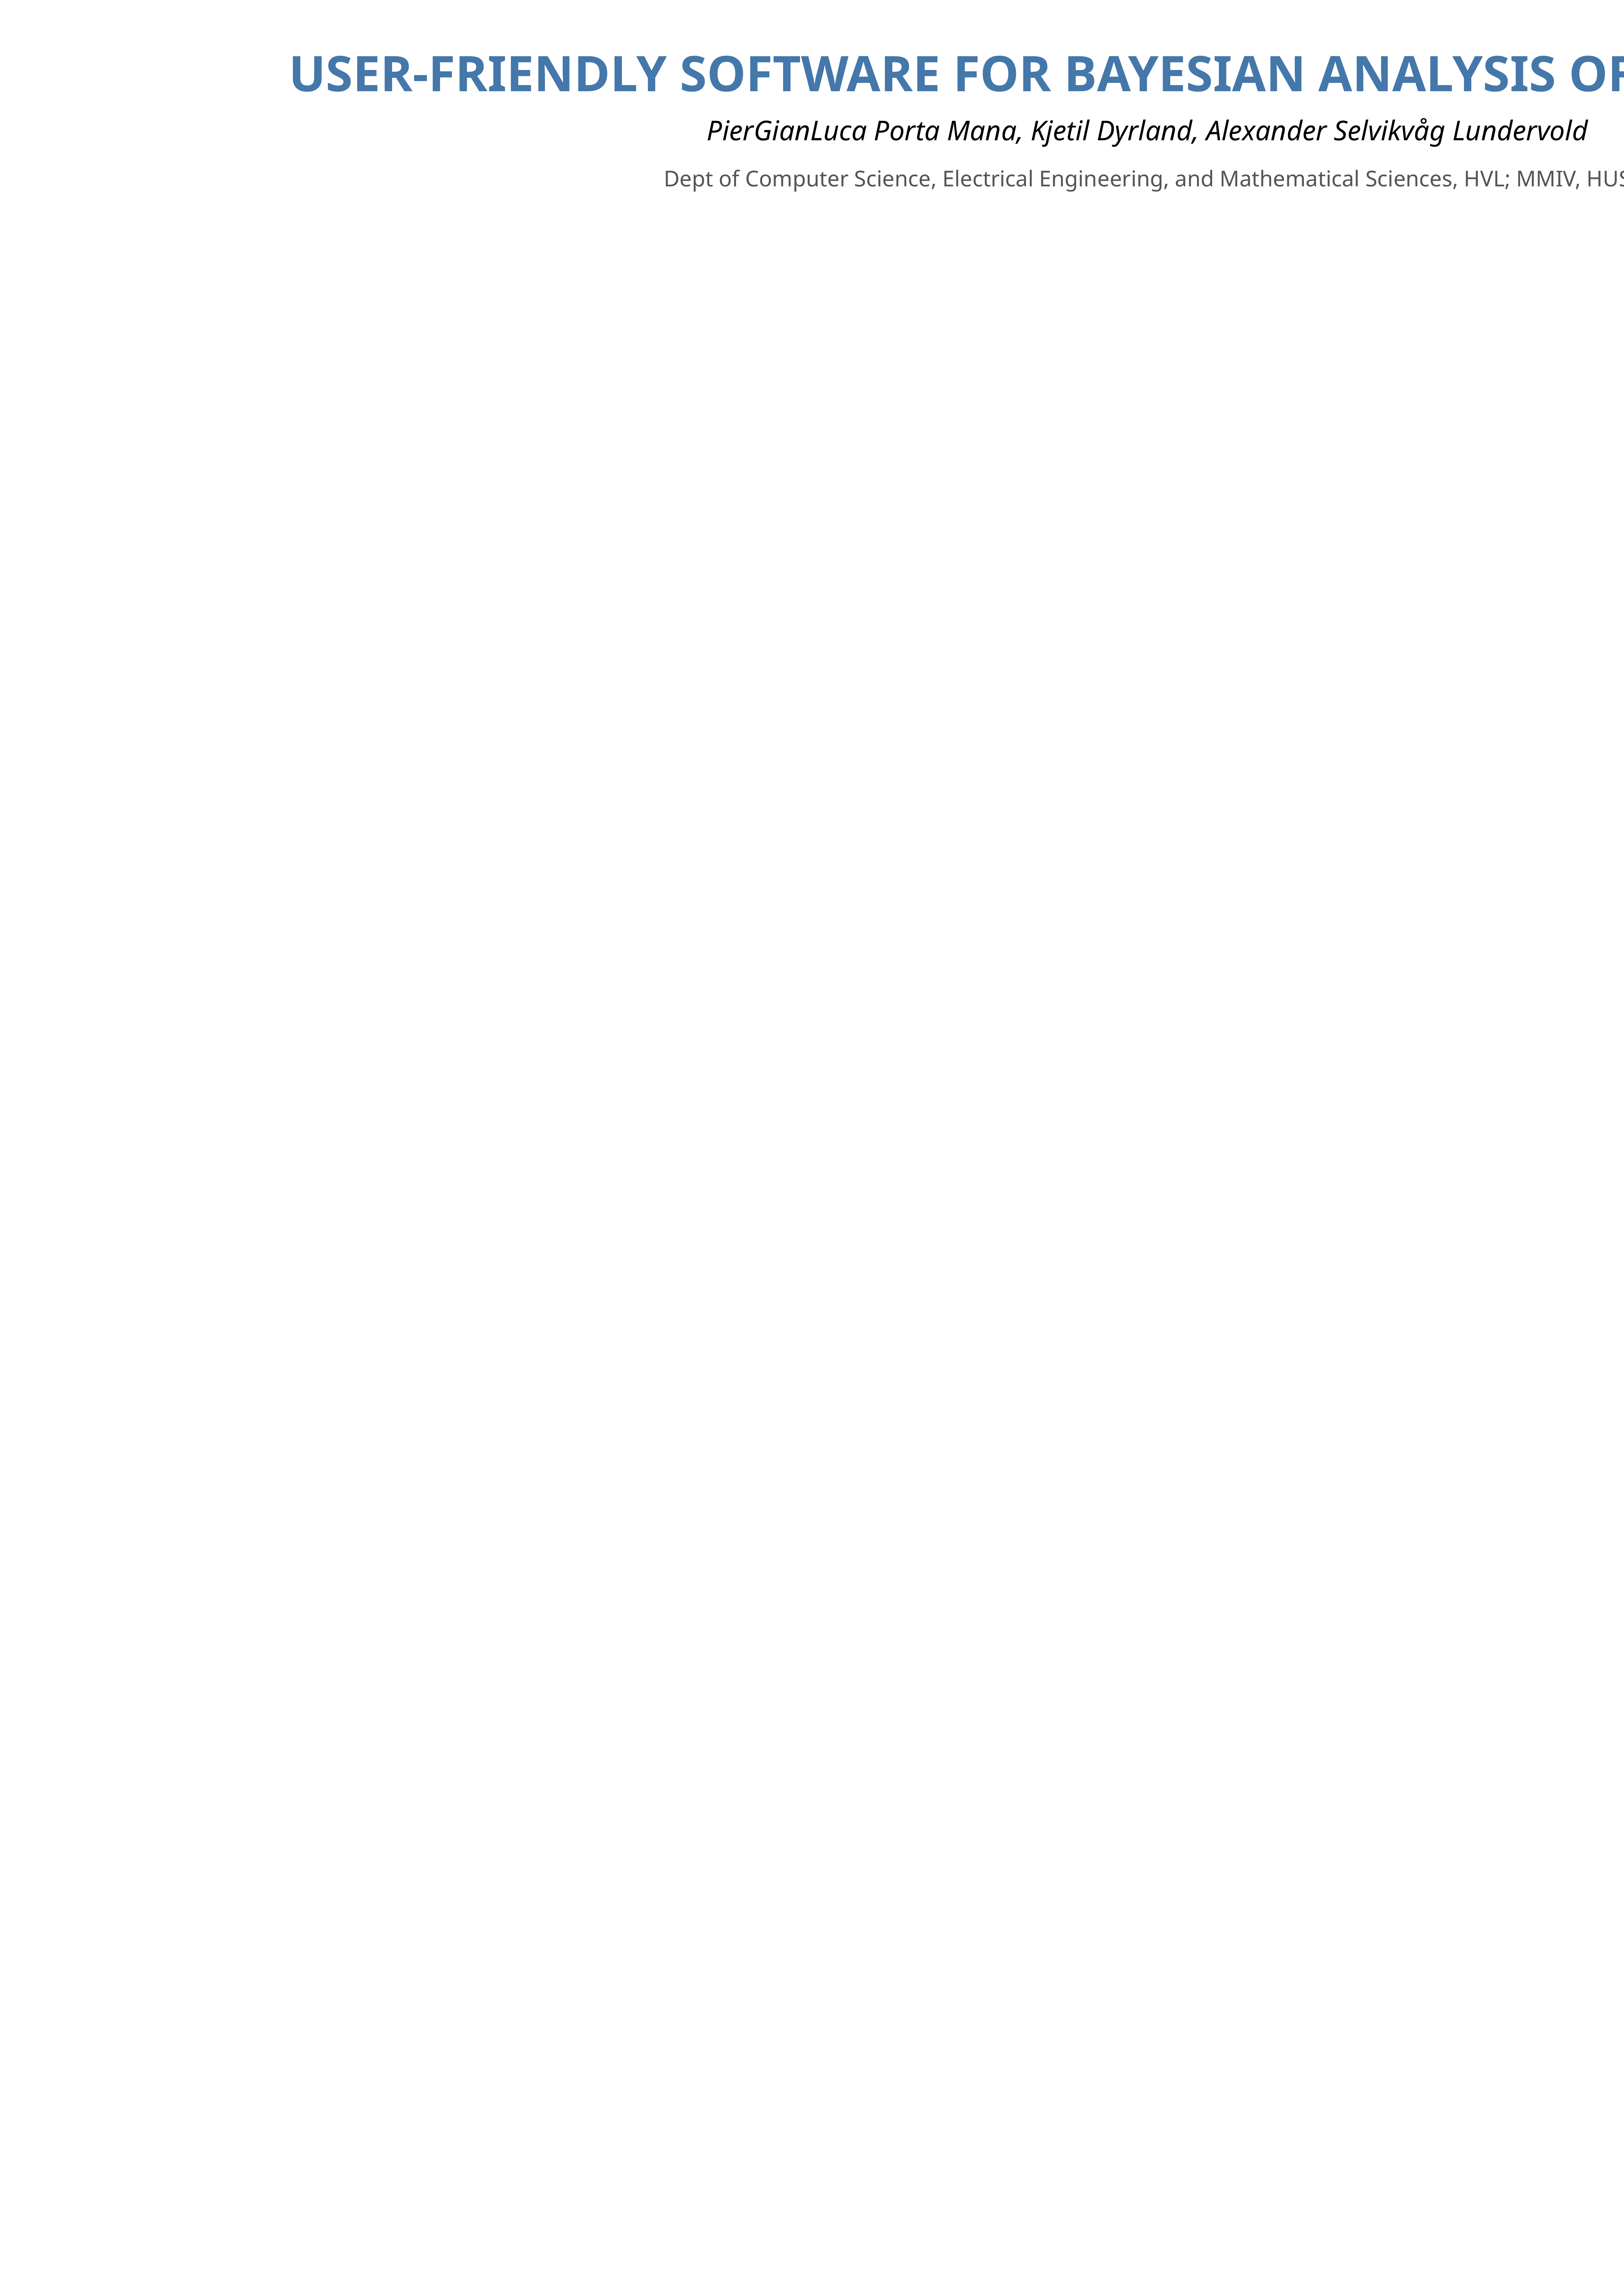

User-friendly software for Bayesian analysis of medical data
PierGianLuca Porta Mana, Kjetil Dyrland, Alexander Selvikvåg Lundervold
Dept of Computer Science, Electrical Engineering, and Mathematical Sciences, HVL; MMIV, HUS